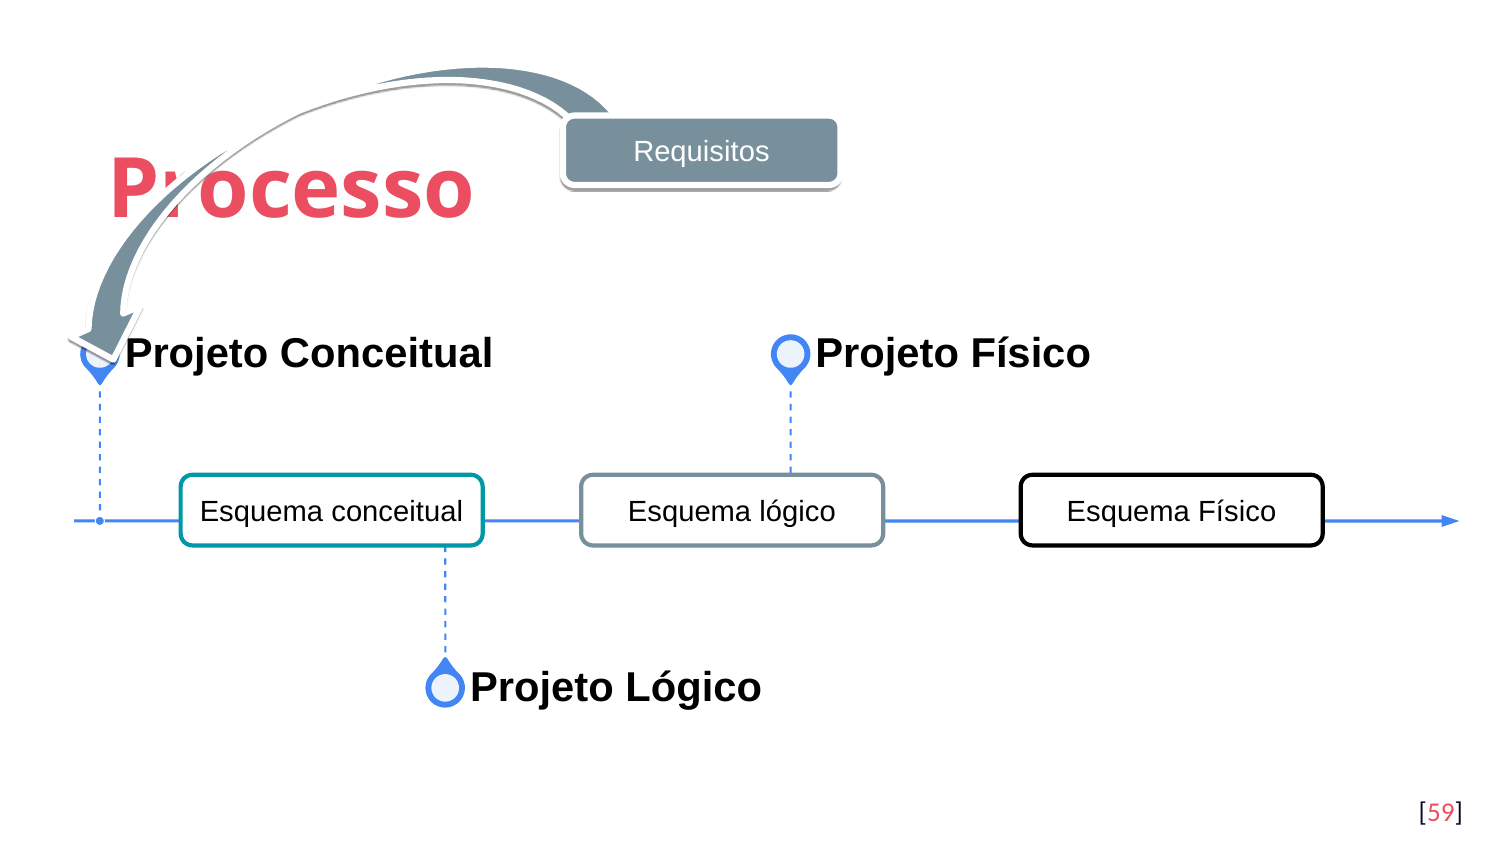

Processo
Requisitos
Projeto Conceitual
Projeto Físico
Projeto Lógico
Esquema conceitual
Esquema lógico
Esquema Físico